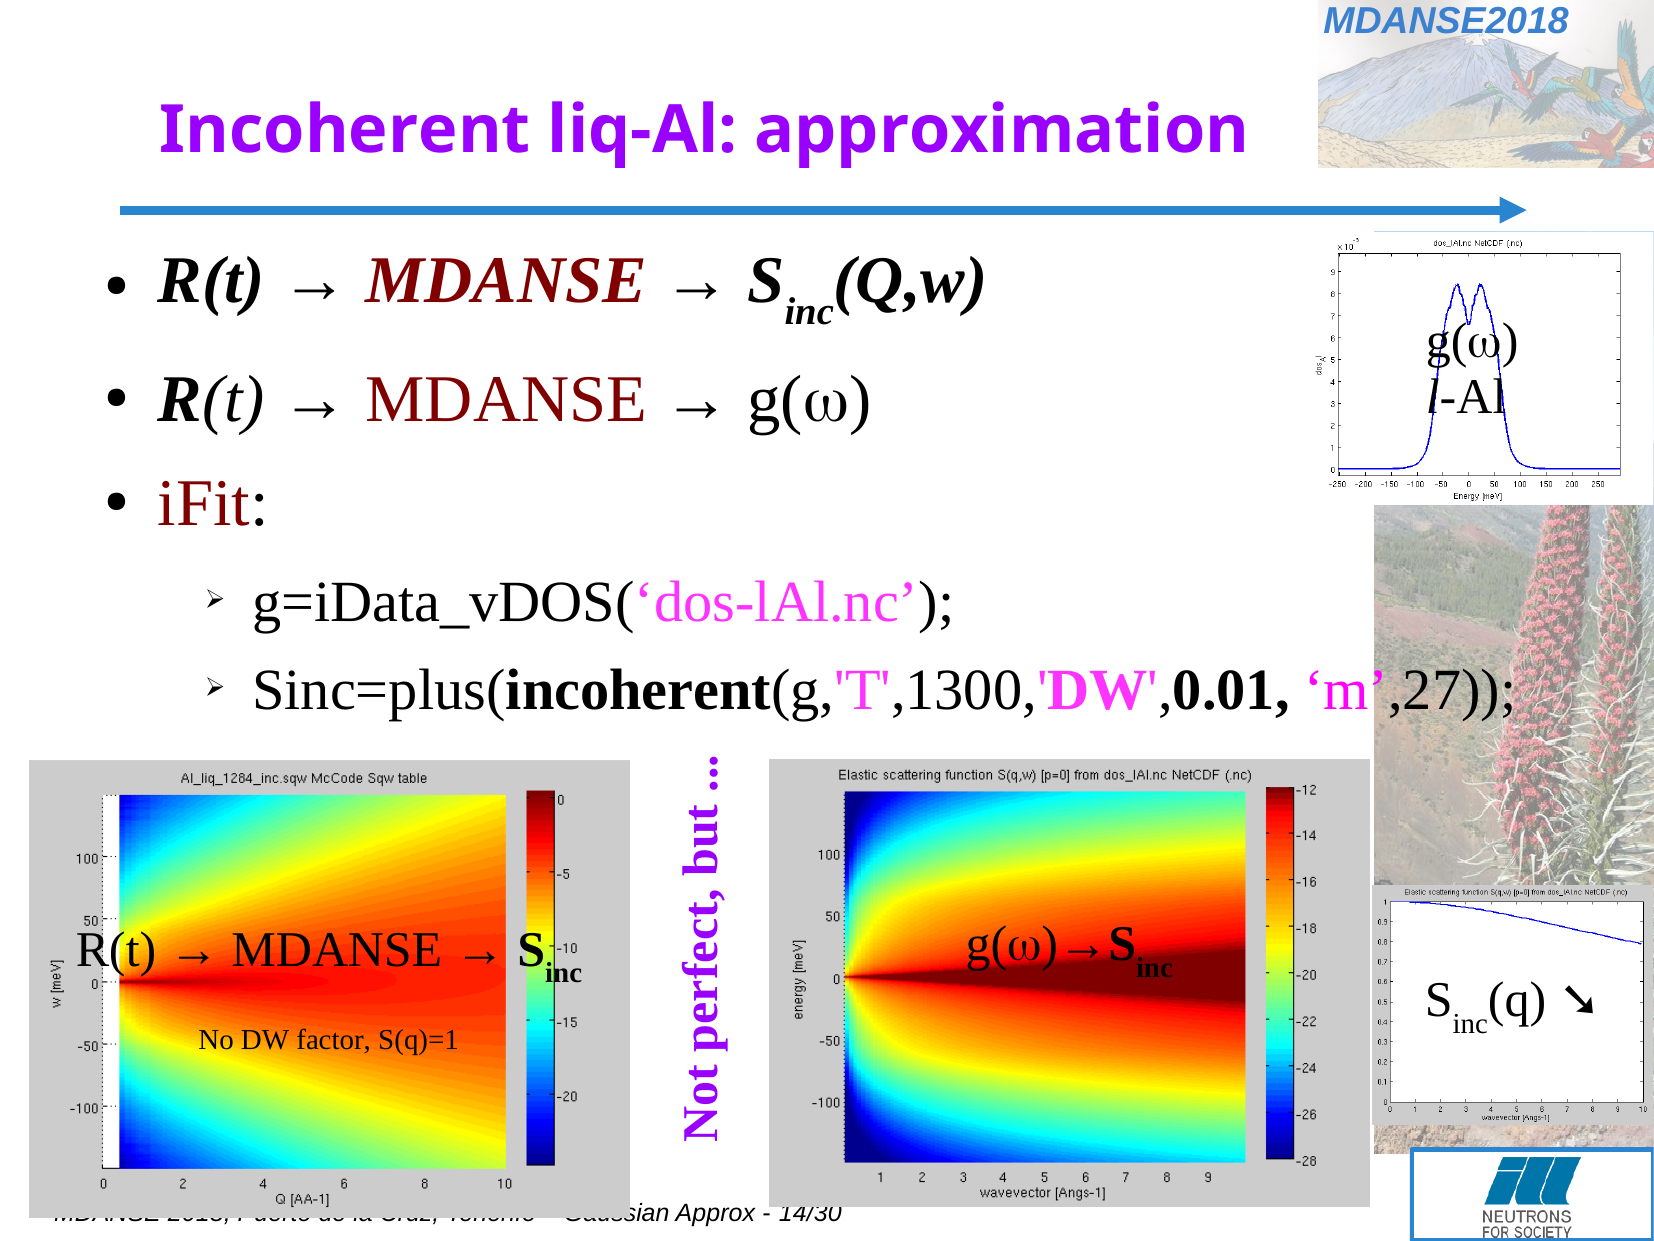

# Incoherent liq-Al: approximation
g(w)
l-Al
R(t) → MDANSE → Sinc(Q,w)
R(t) → MDANSE → g(w)
iFit:
g=iData_vDOS(‘dos-lAl.nc’);
Sinc=plus(incoherent(g,'T',1300,'DW',0.01, ‘m’,27));
R(t) → MDANSE → Sinc
No DW factor, S(q)=1
g(w)→Sinc
Sinc(q) ➘
Not perfect, but ...